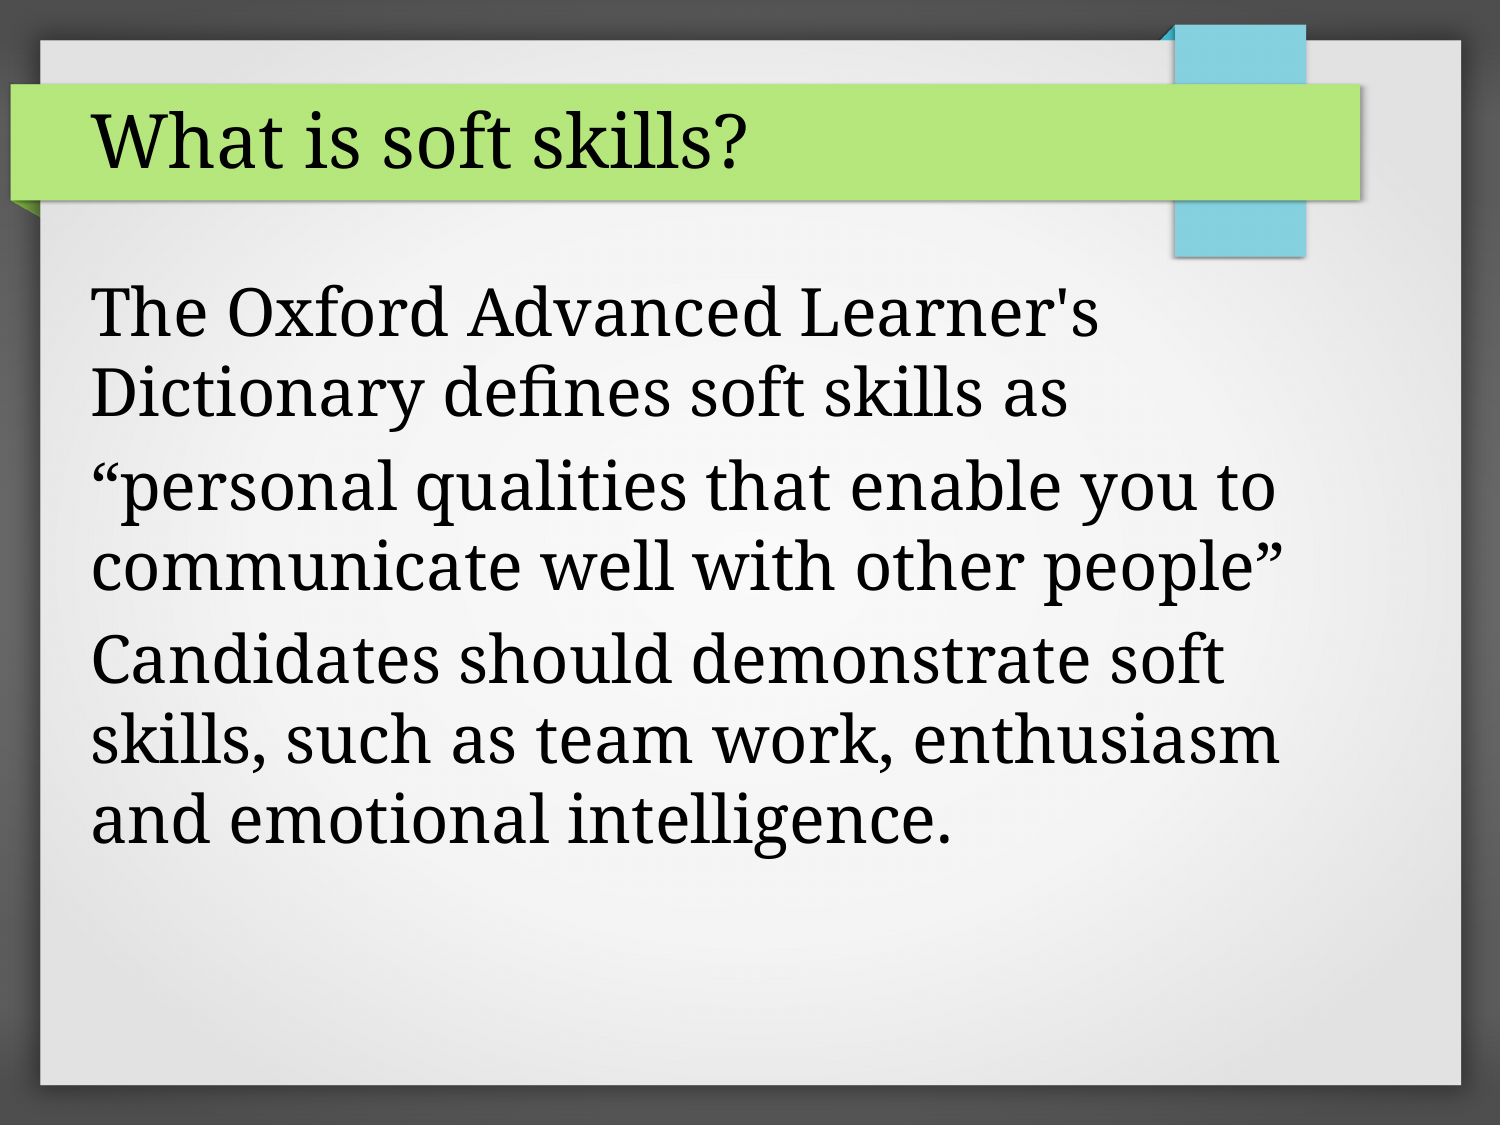

# What is soft skills?
The Oxford Advanced Learner's Dictionary defines soft skills as
“personal qualities that enable you to communicate well with other people”
Candidates should demonstrate soft skills, such as team work, enthusiasm and emotional intelligence.